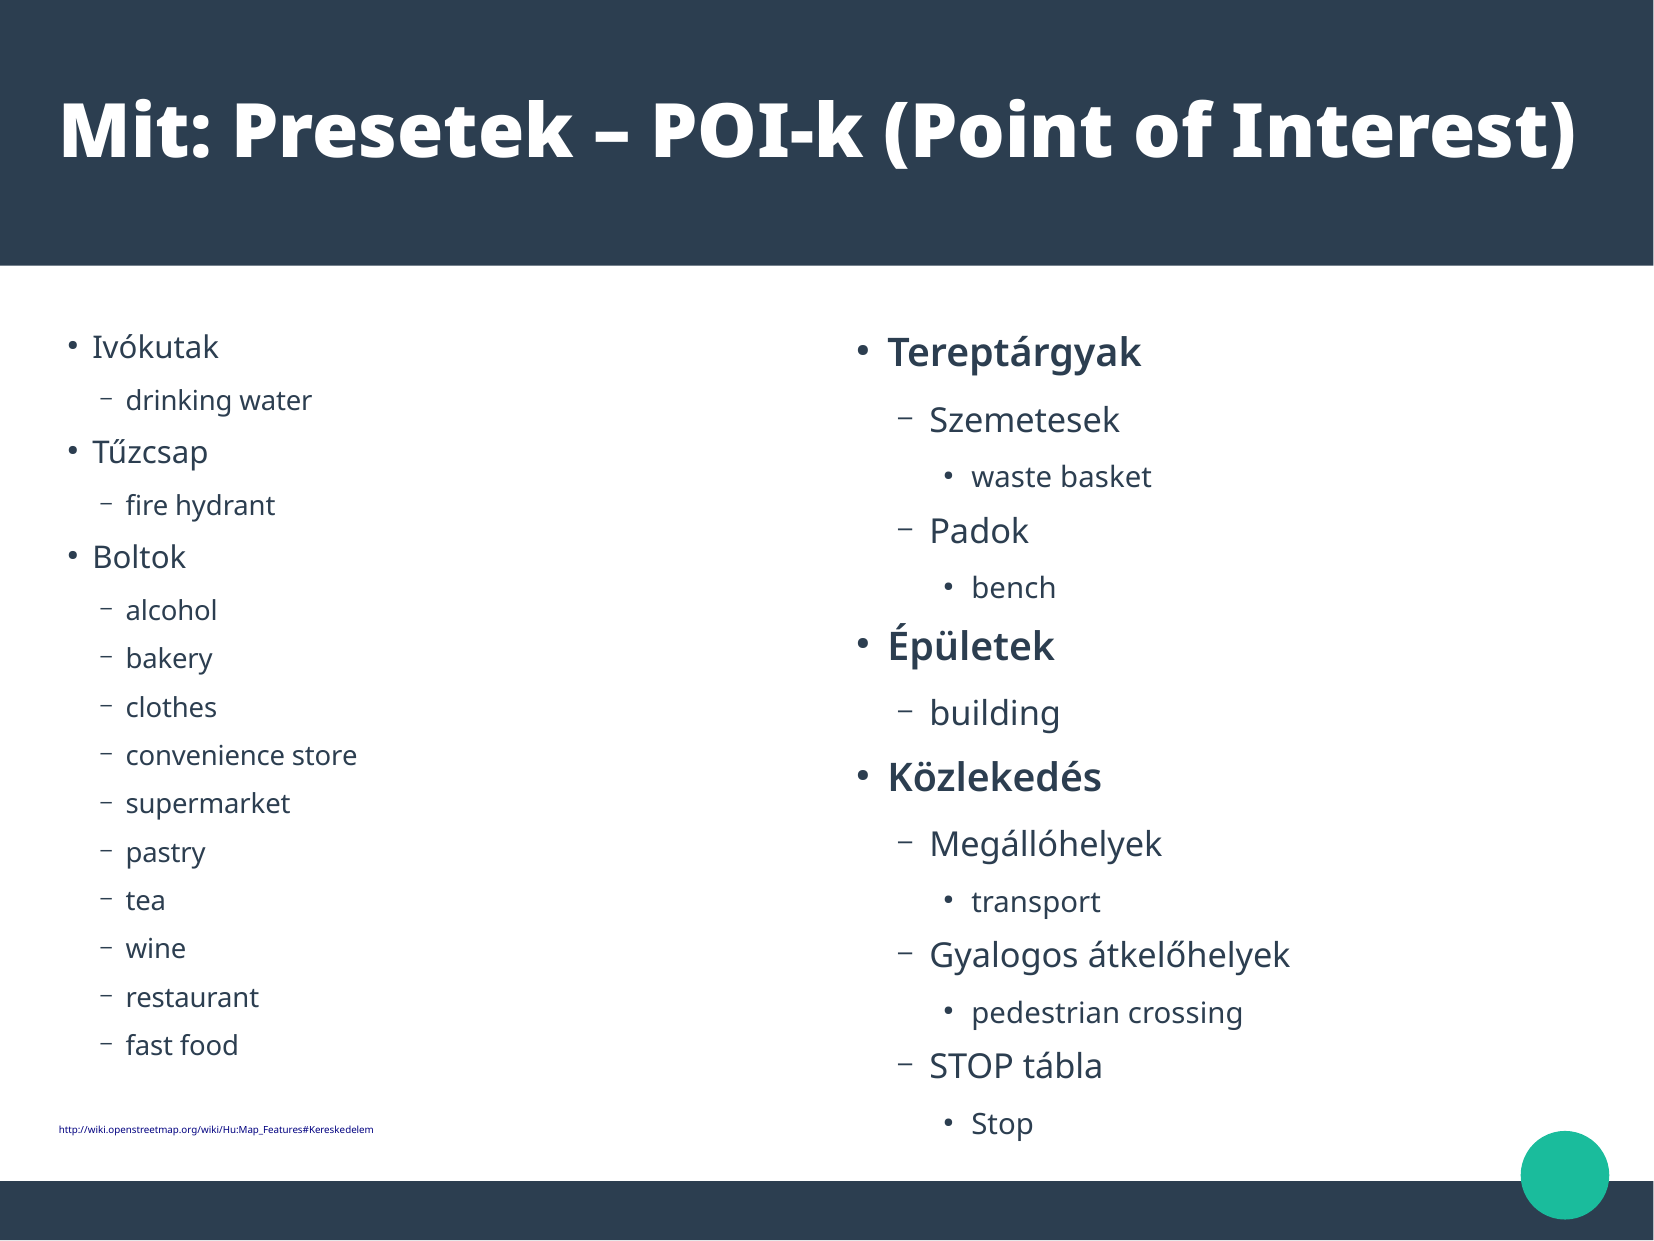

# Mit: Presetek – POI-k (Point of Interest)
Ivókutak
drinking water
Tűzcsap
fire hydrant
Boltok
alcohol
bakery
clothes
convenience store
supermarket
pastry
tea
wine
restaurant
fast food
http://wiki.openstreetmap.org/wiki/Hu:Map_Features#Kereskedelem
Tereptárgyak
Szemetesek
waste basket
Padok
bench
Épületek
building
Közlekedés
Megállóhelyek
transport
Gyalogos átkelőhelyek
pedestrian crossing
STOP tábla
Stop